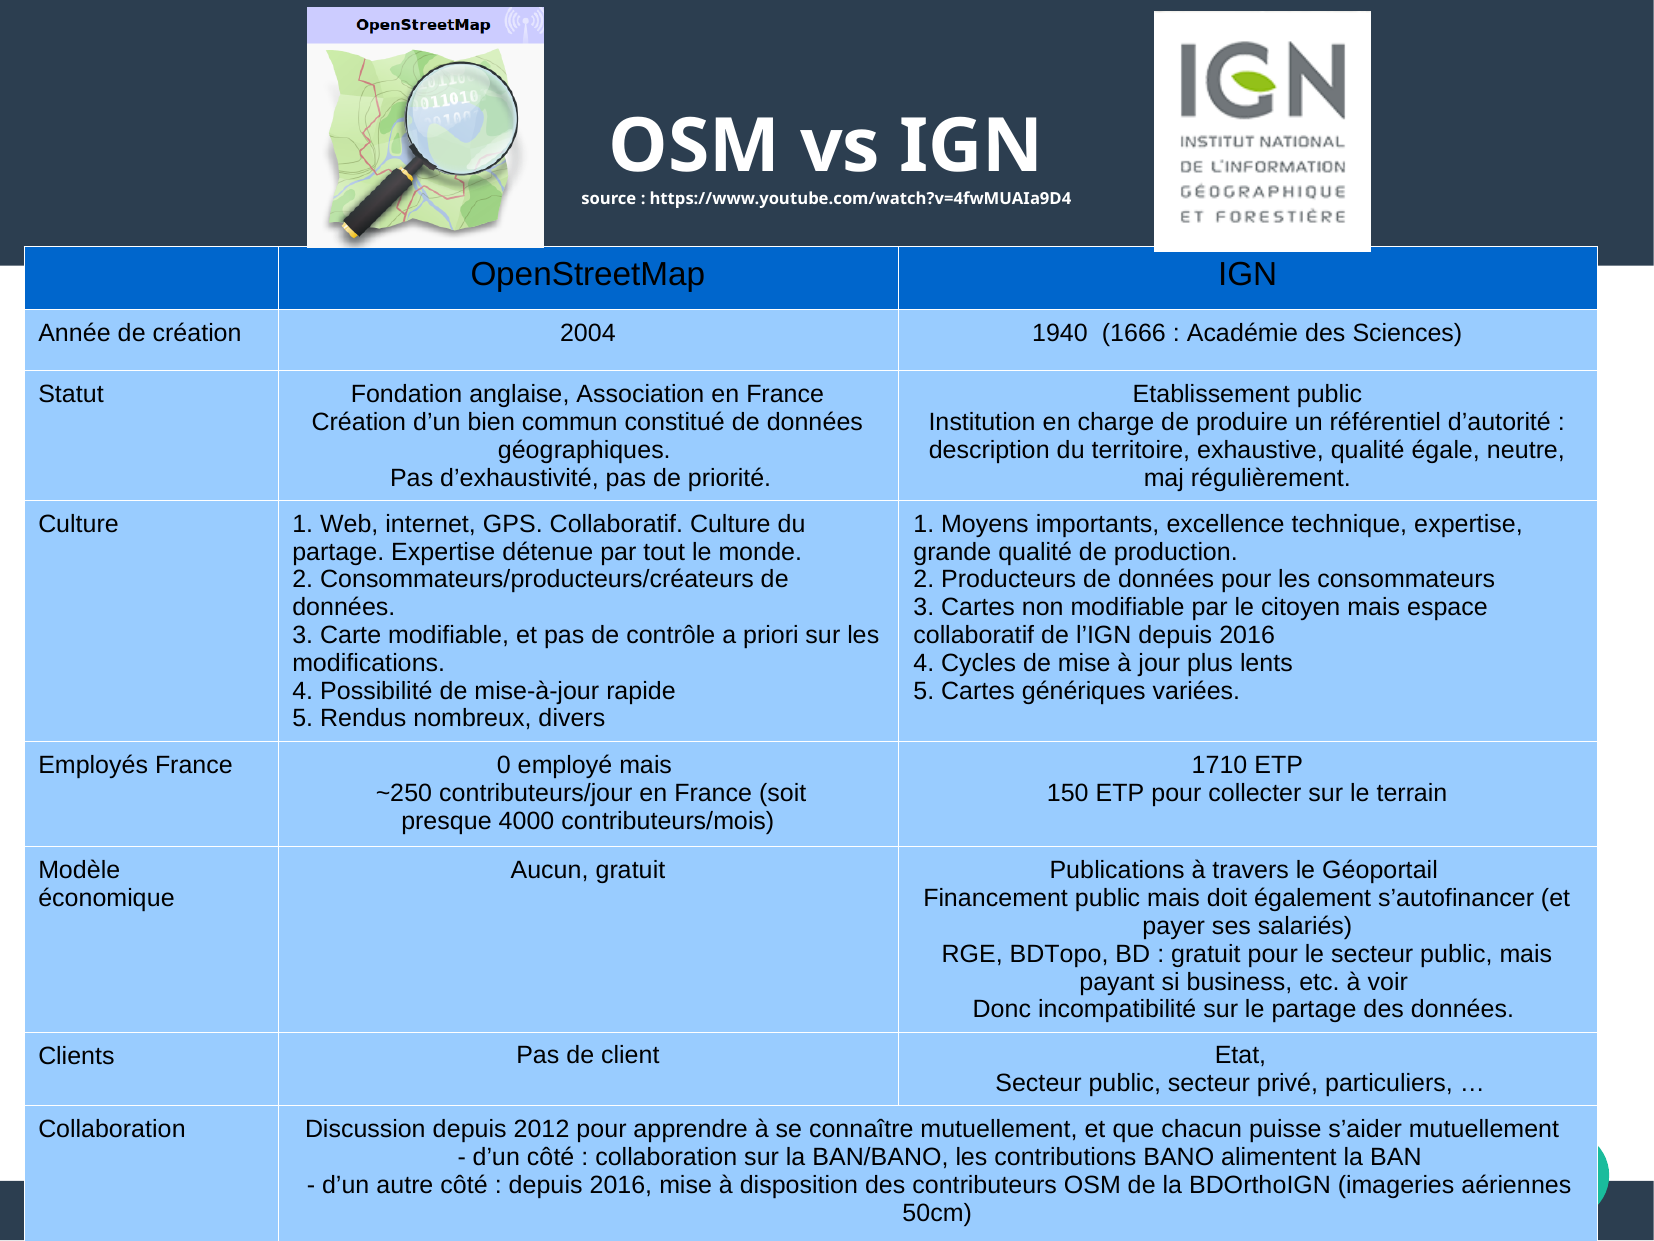

# OSM vs IGN source : https://www.youtube.com/watch?v=4fwMUAIa9D4
| | OpenStreetMap | IGN |
| --- | --- | --- |
| Année de création | 2004 | 1940 (1666 : Académie des Sciences) |
| Statut | Fondation anglaise, Association en France Création d’un bien commun constitué de données géographiques. Pas d’exhaustivité, pas de priorité. | Etablissement public Institution en charge de produire un référentiel d’autorité : description du territoire, exhaustive, qualité égale, neutre, maj régulièrement. |
| Culture | 1. Web, internet, GPS. Collaboratif. Culture du partage. Expertise détenue par tout le monde. 2. Consommateurs/producteurs/créateurs de données. 3. Carte modifiable, et pas de contrôle a priori sur les modifications. 4. Possibilité de mise-à-jour rapide 5. Rendus nombreux, divers | 1. Moyens importants, excellence technique, expertise, grande qualité de production. 2. Producteurs de données pour les consommateurs 3. Cartes non modifiable par le citoyen mais espace collaboratif de l’IGN depuis 2016 4. Cycles de mise à jour plus lents 5. Cartes génériques variées. |
| Employés France | 0 employé mais ~250 contributeurs/jour en France (soit presque 4000 contributeurs/mois) | 1710 ETP 150 ETP pour collecter sur le terrain |
| Modèle économique | Aucun, gratuit | Publications à travers le Géoportail Financement public mais doit également s’autofinancer (et payer ses salariés) RGE, BDTopo, BD : gratuit pour le secteur public, mais payant si business, etc. à voir Donc incompatibilité sur le partage des données. |
| Clients | Pas de client | Etat, Secteur public, secteur privé, particuliers, … |
| Collaboration | Discussion depuis 2012 pour apprendre à se connaître mutuellement, et que chacun puisse s’aider mutuellement - d’un côté : collaboration sur la BAN/BANO, les contributions BANO alimentent la BAN - d’un autre côté : depuis 2016, mise à disposition des contributeurs OSM de la BDOrthoIGN (imageries aériennes 50cm) | |